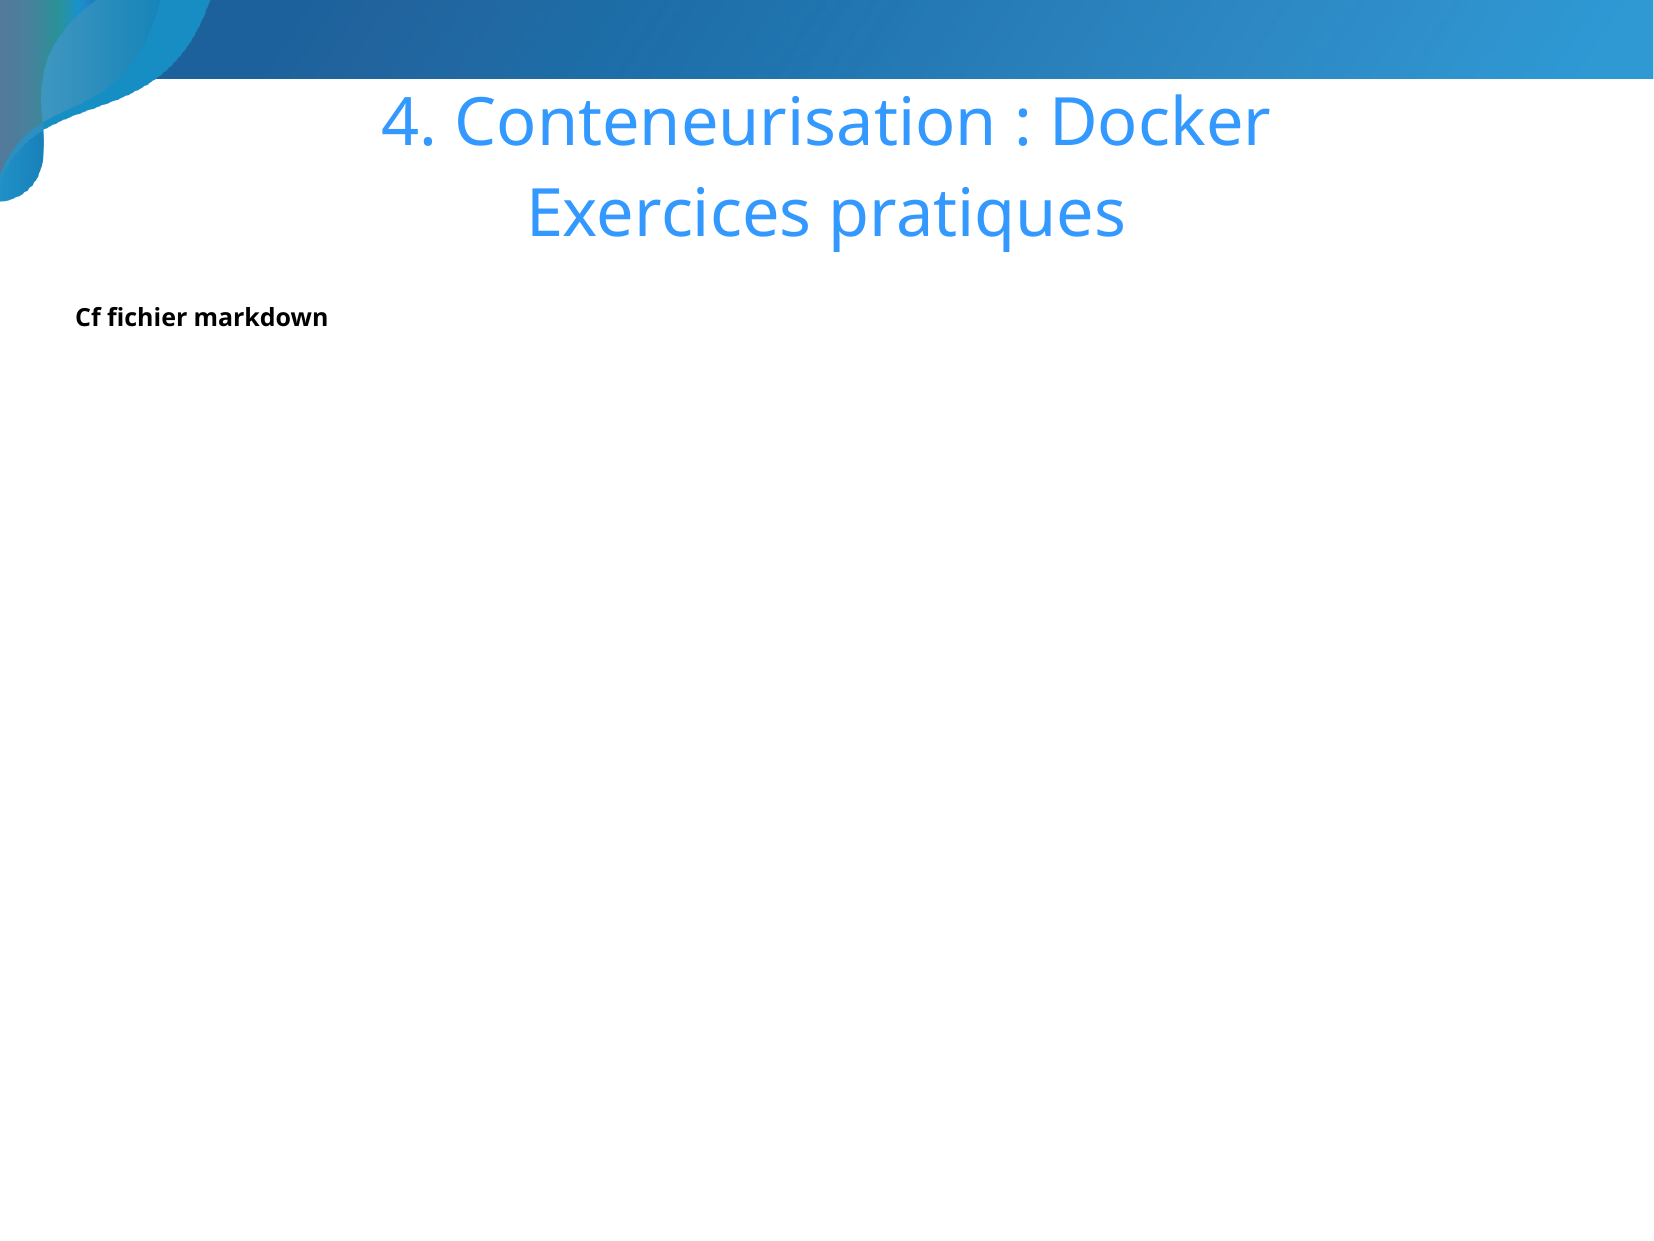

# 4. Conteneurisation : Docker Exercices pratiques
Cf fichier markdown